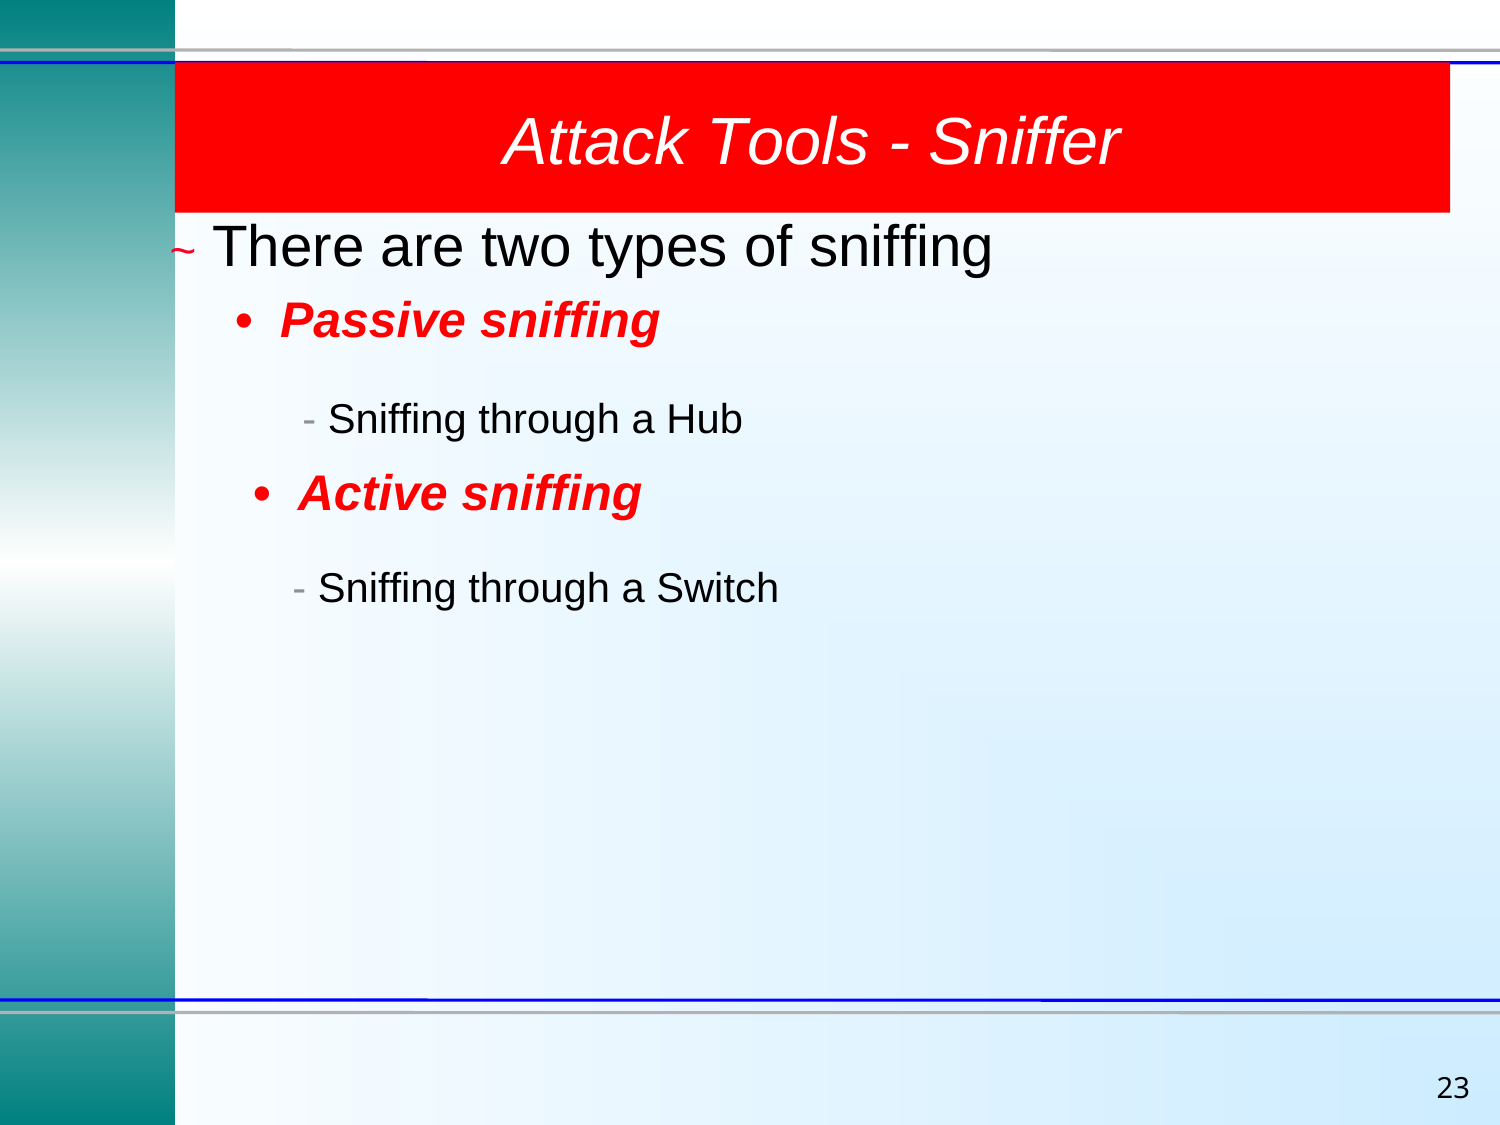

Attack Tools - Sniffer
~ There are two types of sniffing
• Passive sniffing
- Sniffing through a Hub
• Active sniffing
- Sniffing through a Switch